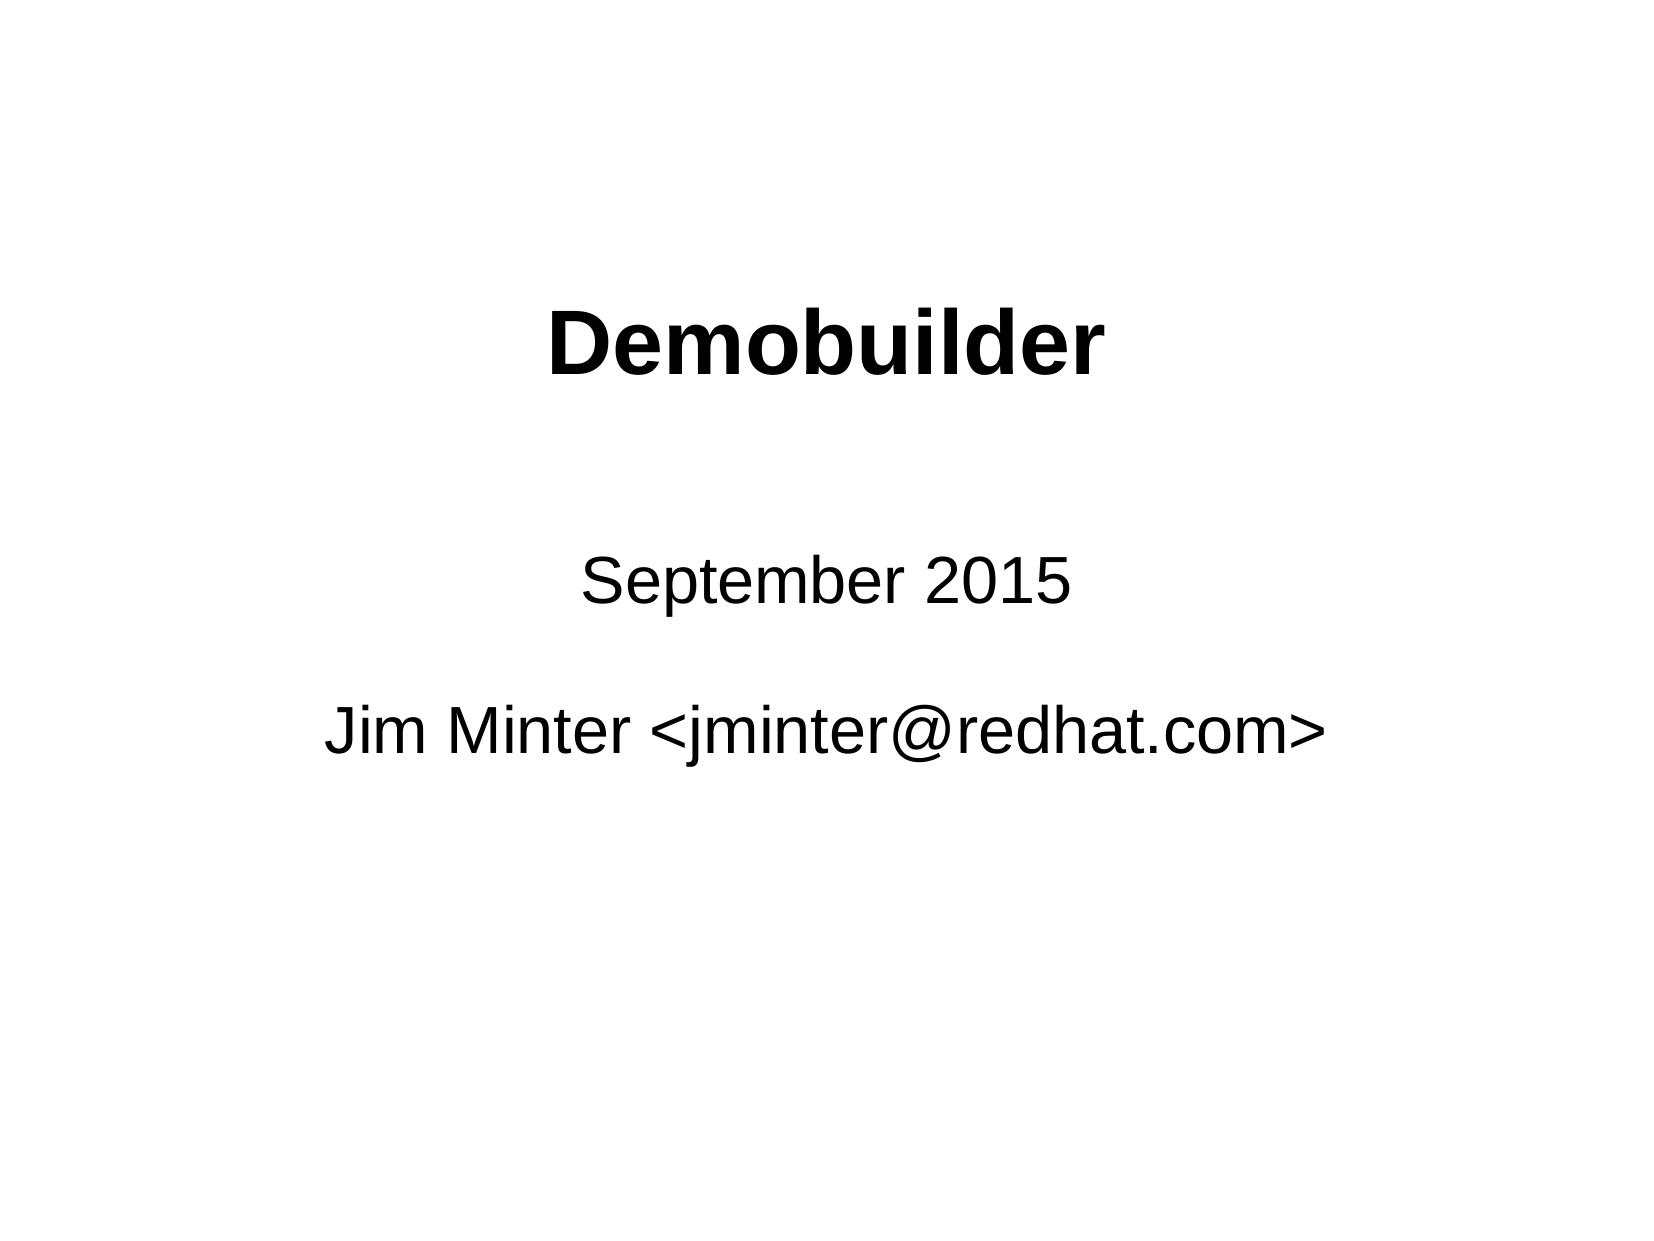

# Demobuilder
September 2015
Jim Minter <jminter@redhat.com>